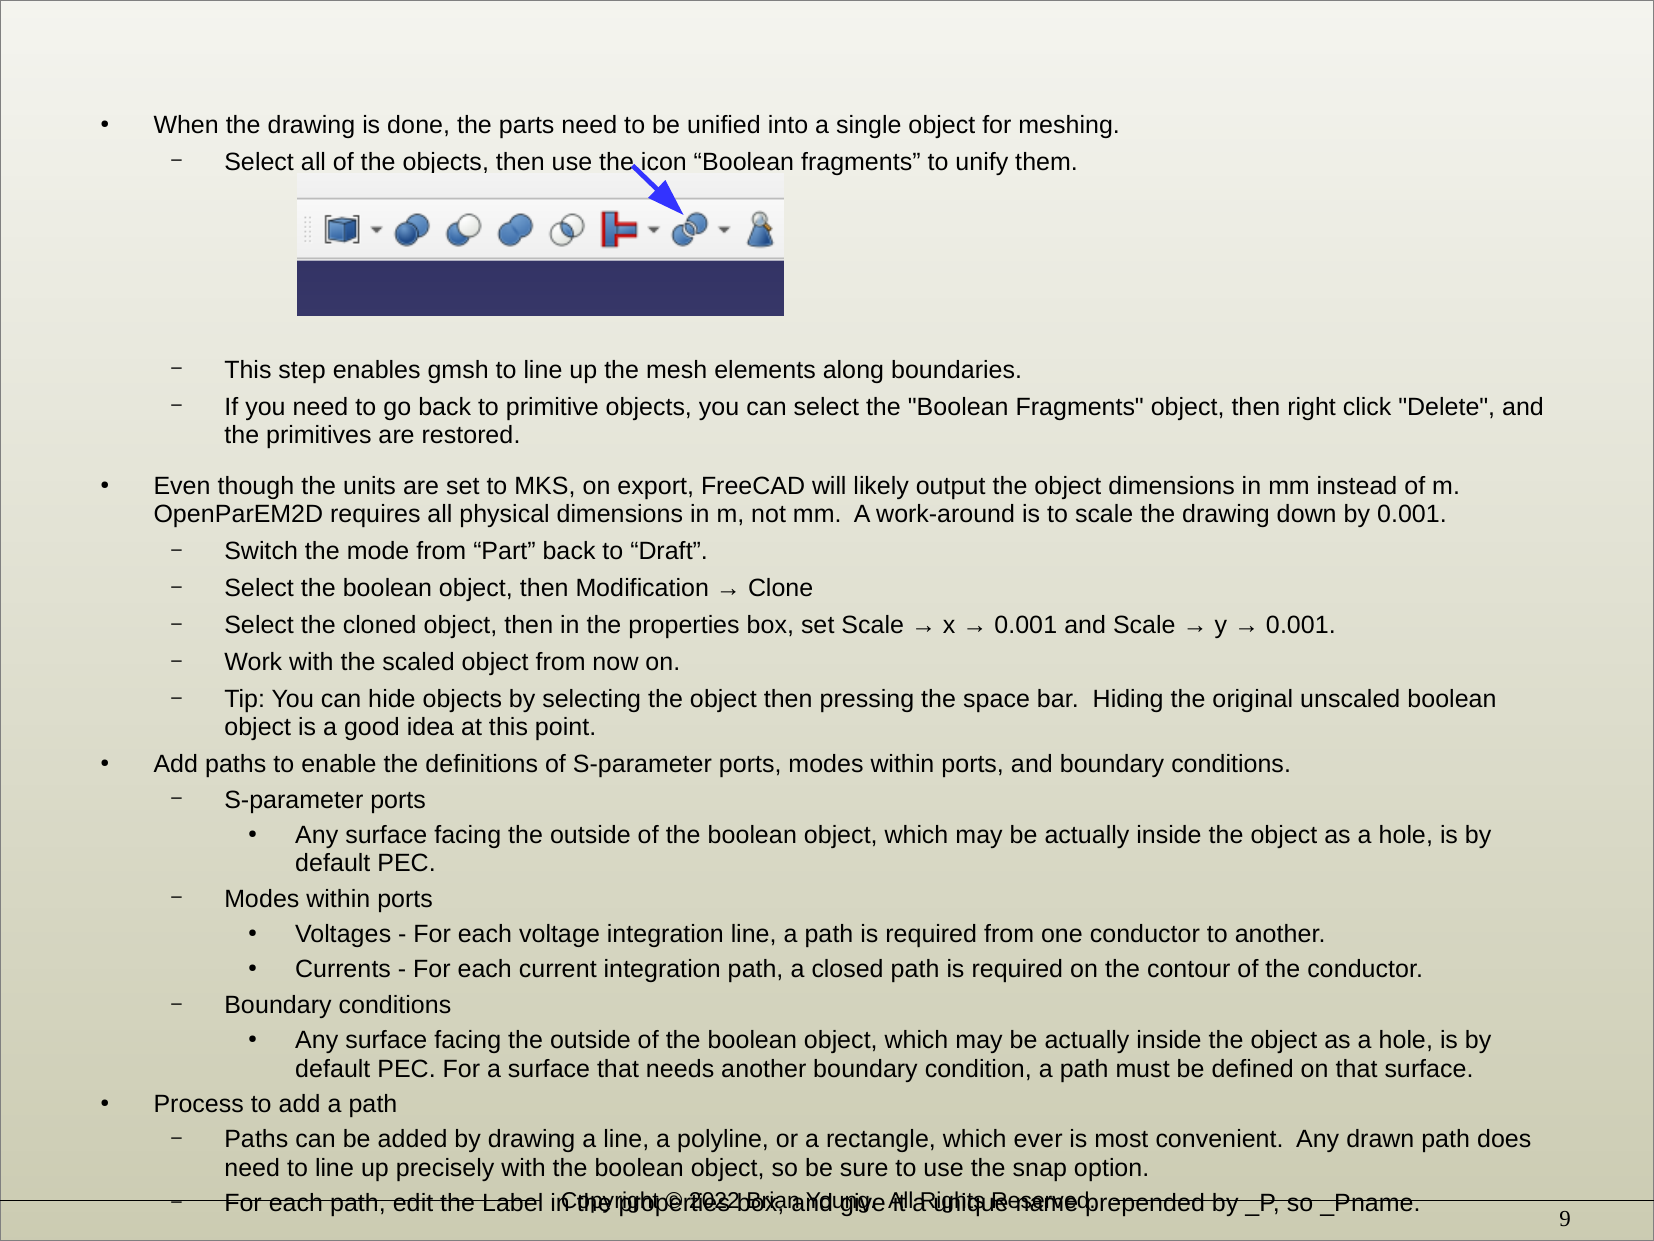

# When the drawing is done, the parts need to be unified into a single object for meshing.
Select all of the objects, then use the icon “Boolean fragments” to unify them.
This step enables gmsh to line up the mesh elements along boundaries.
If you need to go back to primitive objects, you can select the "Boolean Fragments" object, then right click "Delete", and the primitives are restored.
Even though the units are set to MKS, on export, FreeCAD will likely output the object dimensions in mm instead of m. OpenParEM2D requires all physical dimensions in m, not mm. A work-around is to scale the drawing down by 0.001.
Switch the mode from “Part” back to “Draft”.
Select the boolean object, then Modification → Clone
Select the cloned object, then in the properties box, set Scale → x → 0.001 and Scale → y → 0.001.
Work with the scaled object from now on.
Tip: You can hide objects by selecting the object then pressing the space bar. Hiding the original unscaled boolean object is a good idea at this point.
Add paths to enable the definitions of S-parameter ports, modes within ports, and boundary conditions.
S-parameter ports
Any surface facing the outside of the boolean object, which may be actually inside the object as a hole, is by default PEC.
Modes within ports
Voltages - For each voltage integration line, a path is required from one conductor to another.
Currents - For each current integration path, a closed path is required on the contour of the conductor.
Boundary conditions
Any surface facing the outside of the boolean object, which may be actually inside the object as a hole, is by default PEC. For a surface that needs another boundary condition, a path must be defined on that surface.
Process to add a path
Paths can be added by drawing a line, a polyline, or a rectangle, which ever is most convenient. Any drawn path does need to line up precisely with the boolean object, so be sure to use the snap option.
For each path, edit the Label in the properties box, and give it a unique name prepended by _P, so _Pname.
9